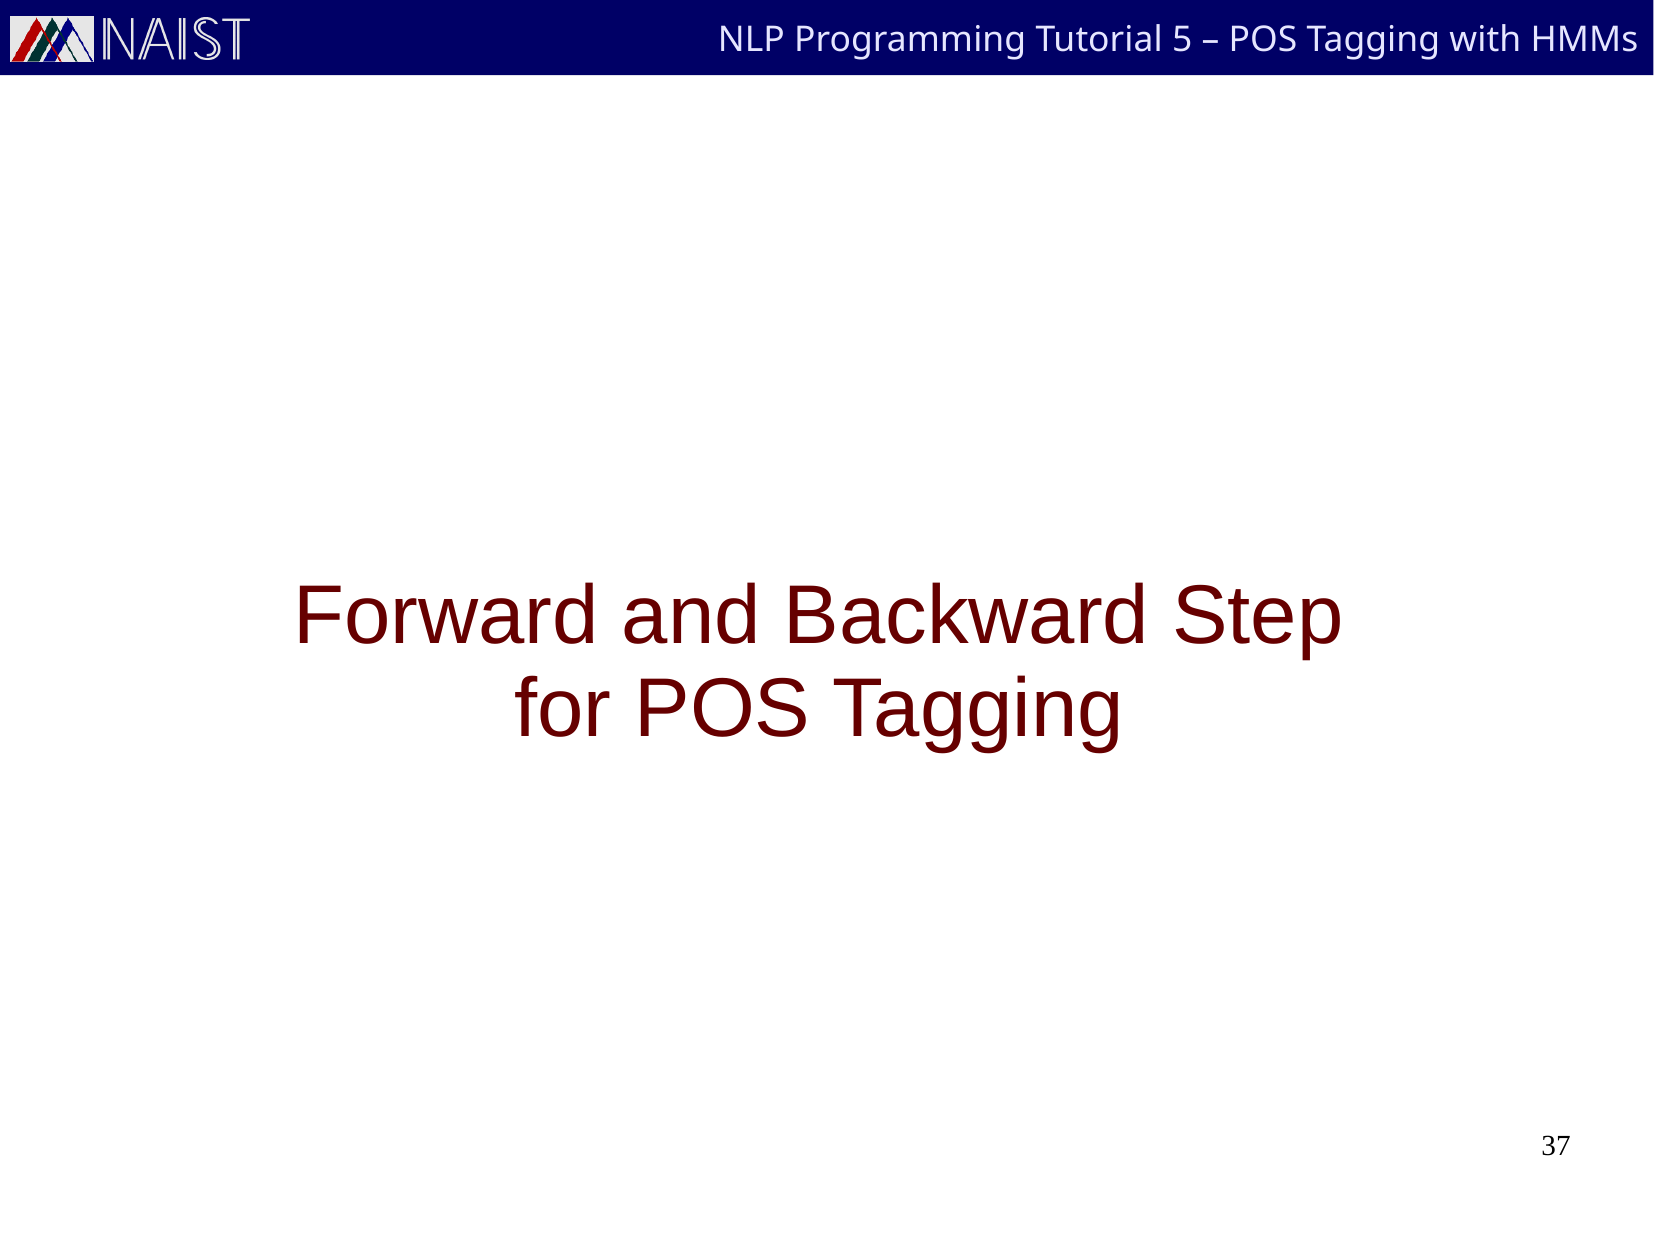

# Forward and Backward Step for POS Tagging
37